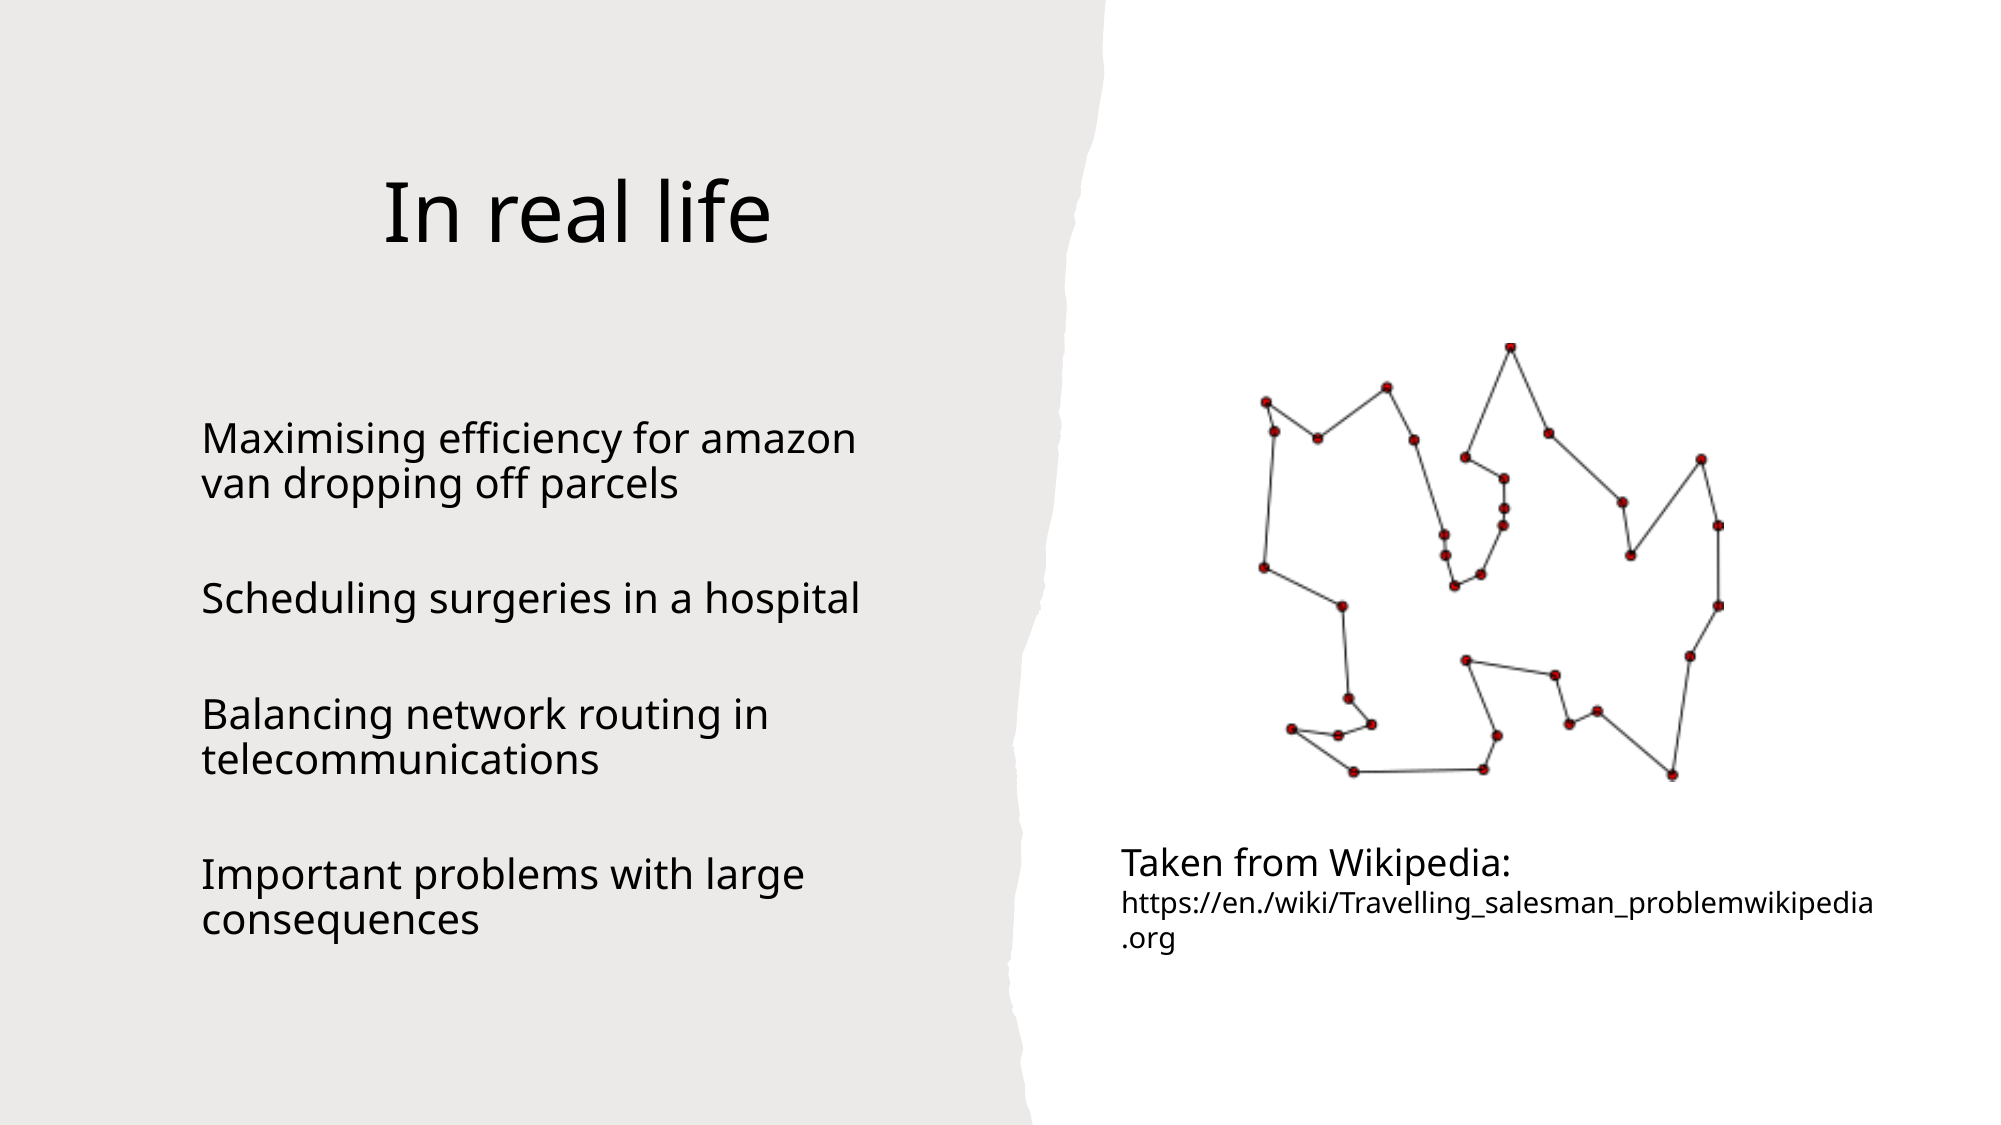

# In real life
Maximising efficiency for amazon van dropping off parcels
Scheduling surgeries in a hospital
Balancing network routing in telecommunications
Important problems with large consequences
Taken from Wikipedia: https://en./wiki/Travelling_salesman_problemwikipedia.org